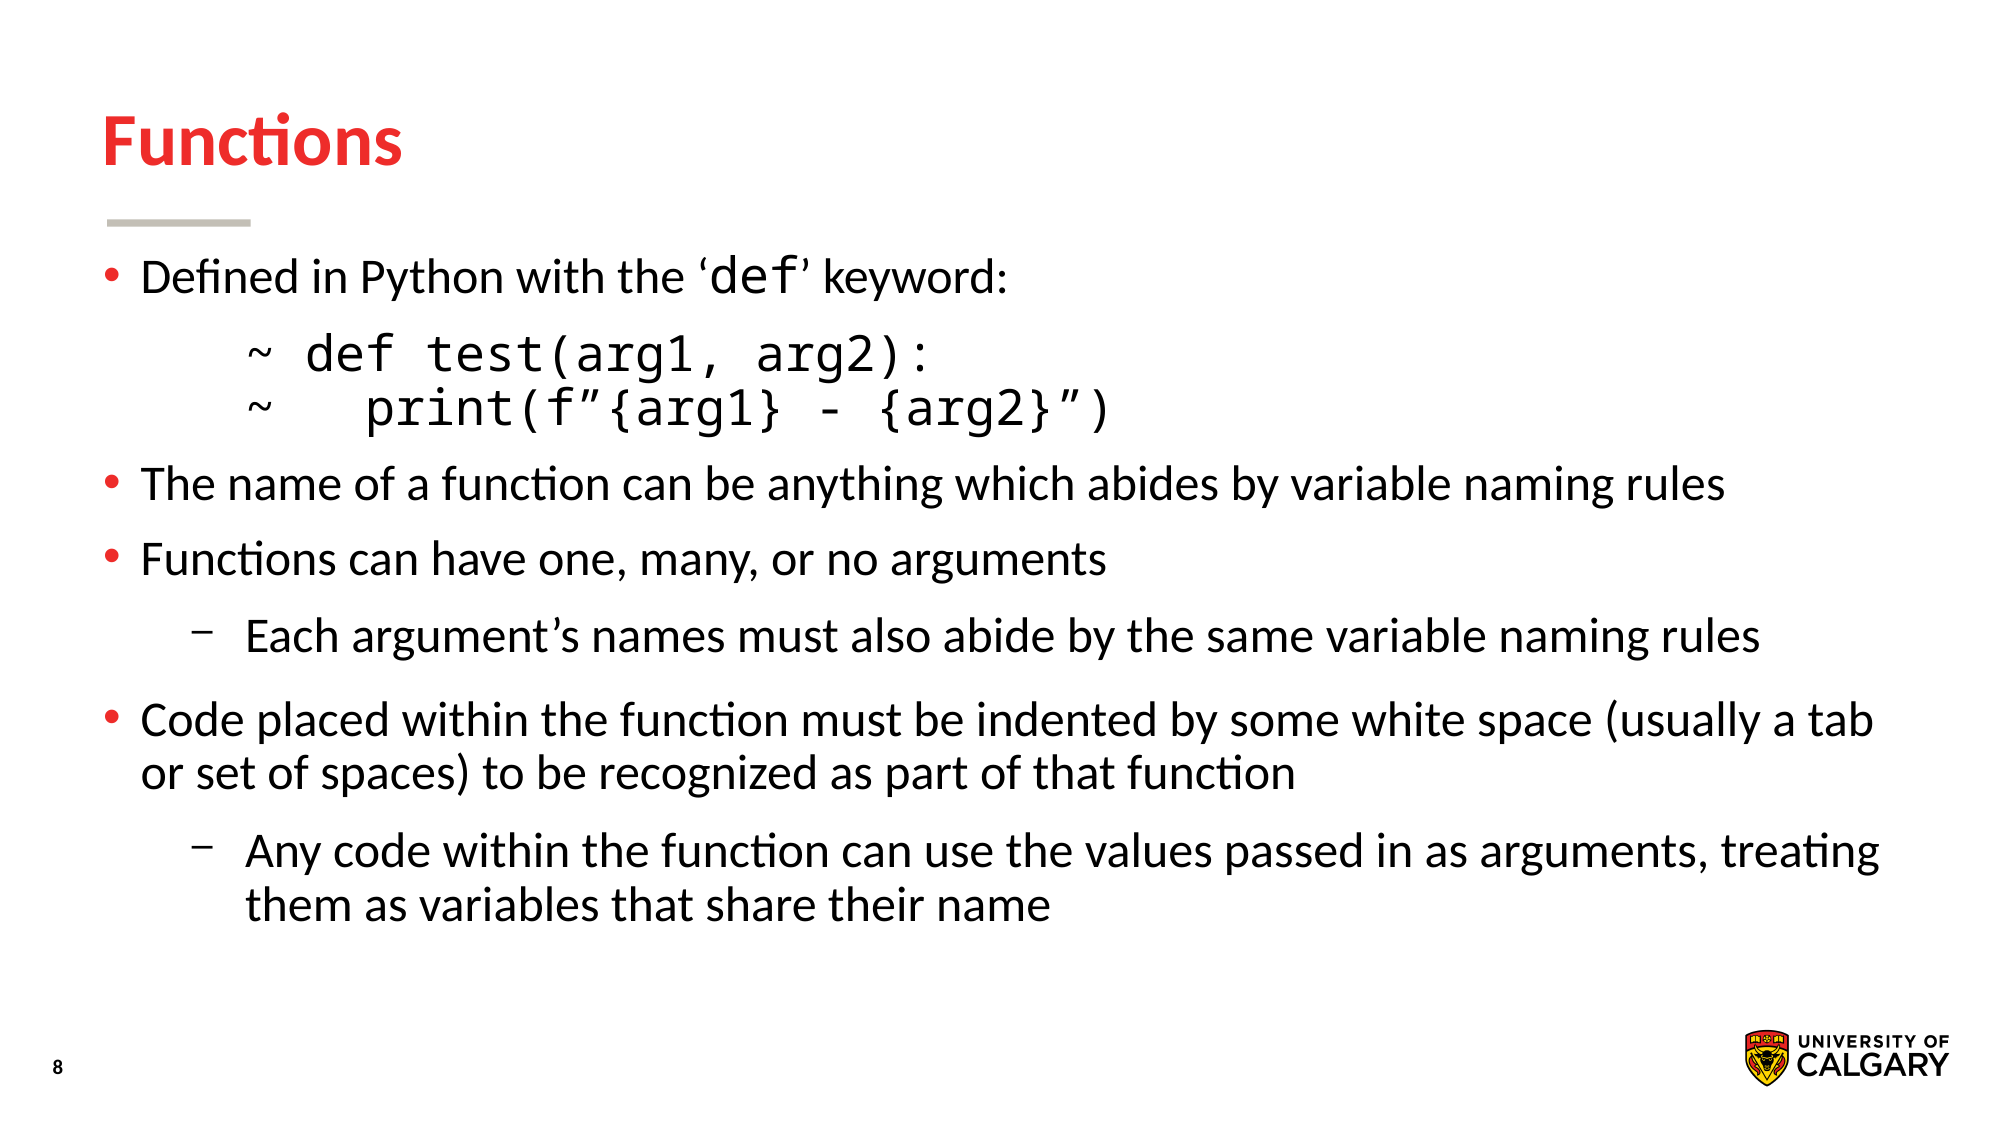

# Functions
Defined in Python with the ‘def’ keyword:
~ def test(arg1, arg2):
~ print(f”{arg1} - {arg2}”)
The name of a function can be anything which abides by variable naming rules
Functions can have one, many, or no arguments
Each argument’s names must also abide by the same variable naming rules
Code placed within the function must be indented by some white space (usually a tab or set of spaces) to be recognized as part of that function
Any code within the function can use the values passed in as arguments, treating them as variables that share their name